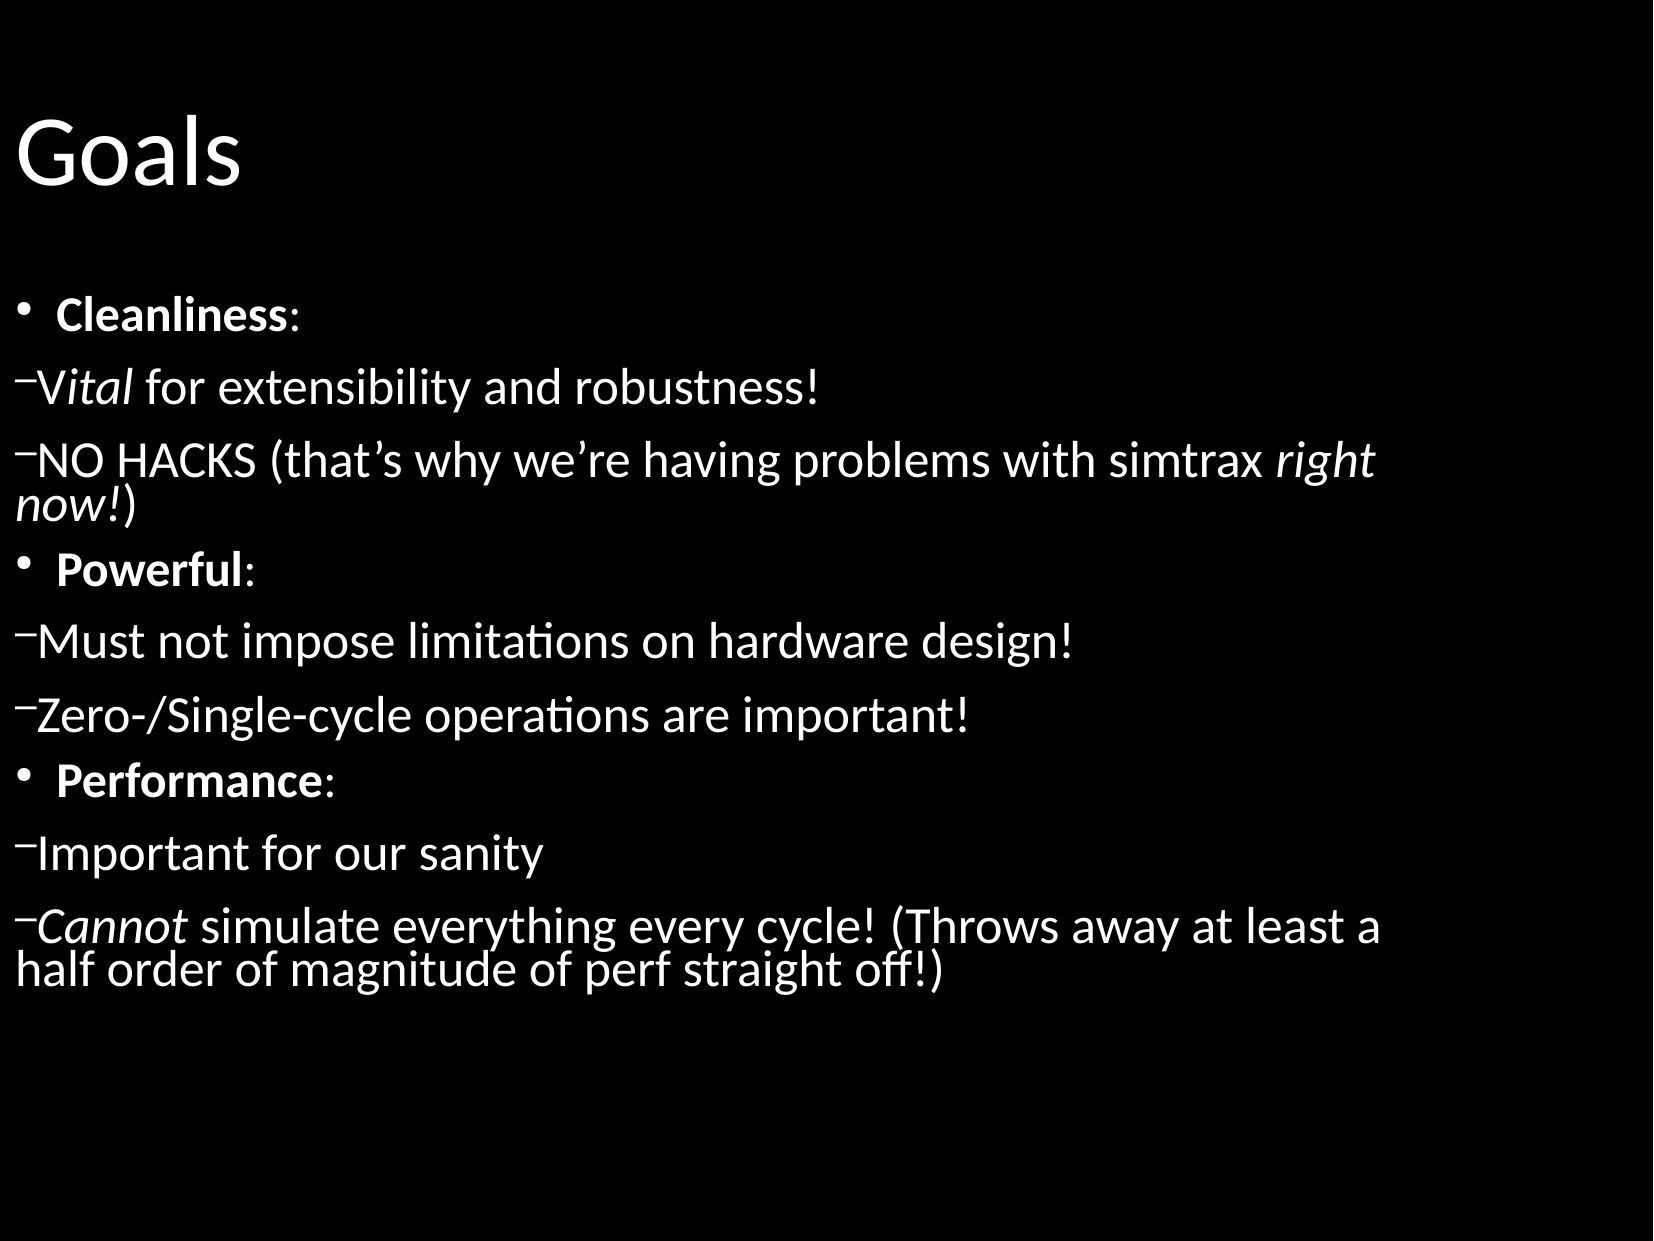

# Goals
Cleanliness:
Vital for extensibility and robustness!
NO HACKS (that’s why we’re having problems with simtrax right now!)
Powerful:
Must not impose limitations on hardware design!
Zero-/Single-cycle operations are important!
Performance:
Important for our sanity
Cannot simulate everything every cycle! (Throws away at least a half order of magnitude of perf straight off!)